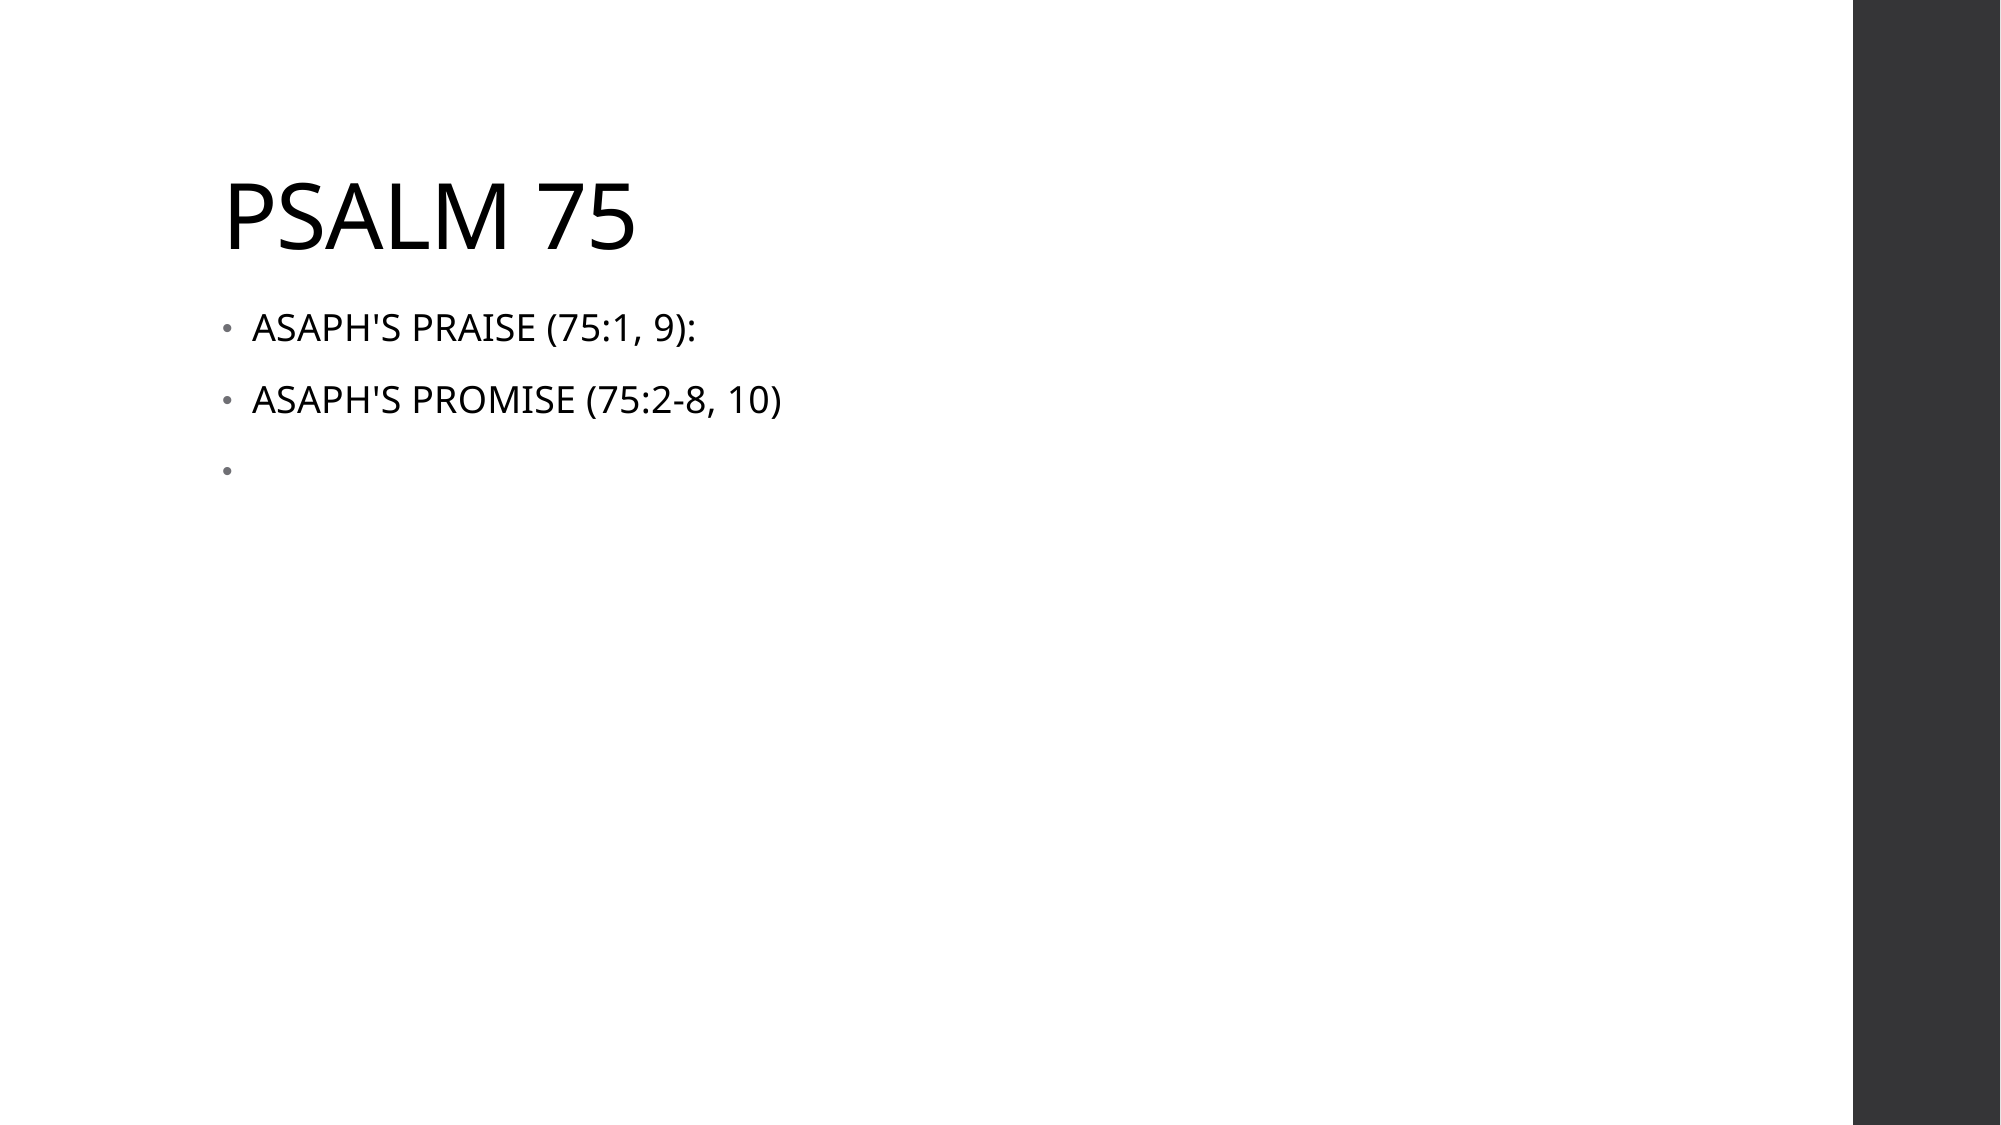

# PSALM 75
ASAPH'S PRAISE (75:1, 9):
ASAPH'S PROMISE (75:2-8, 10)